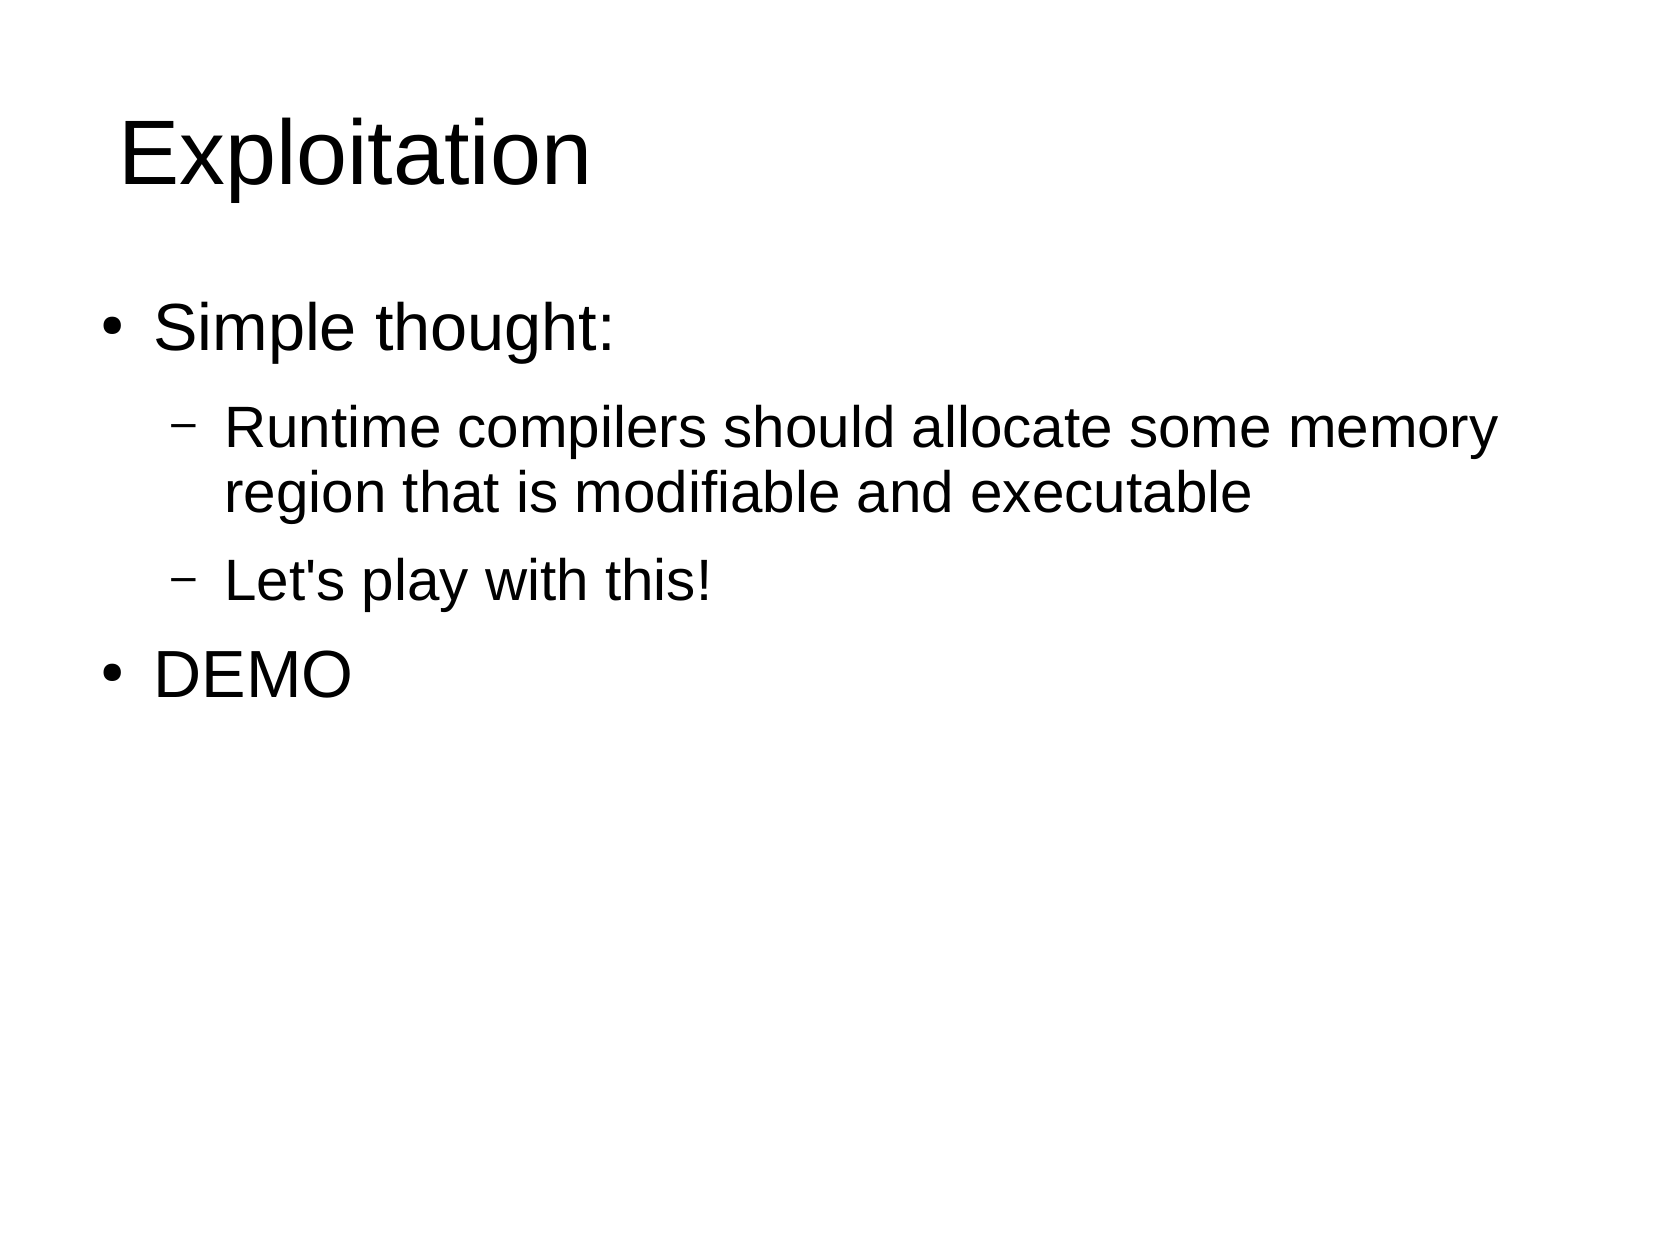

# Exploitation
Simple thought:
Runtime compilers should allocate some memory region that is modifiable and executable
Let's play with this!
DEMO